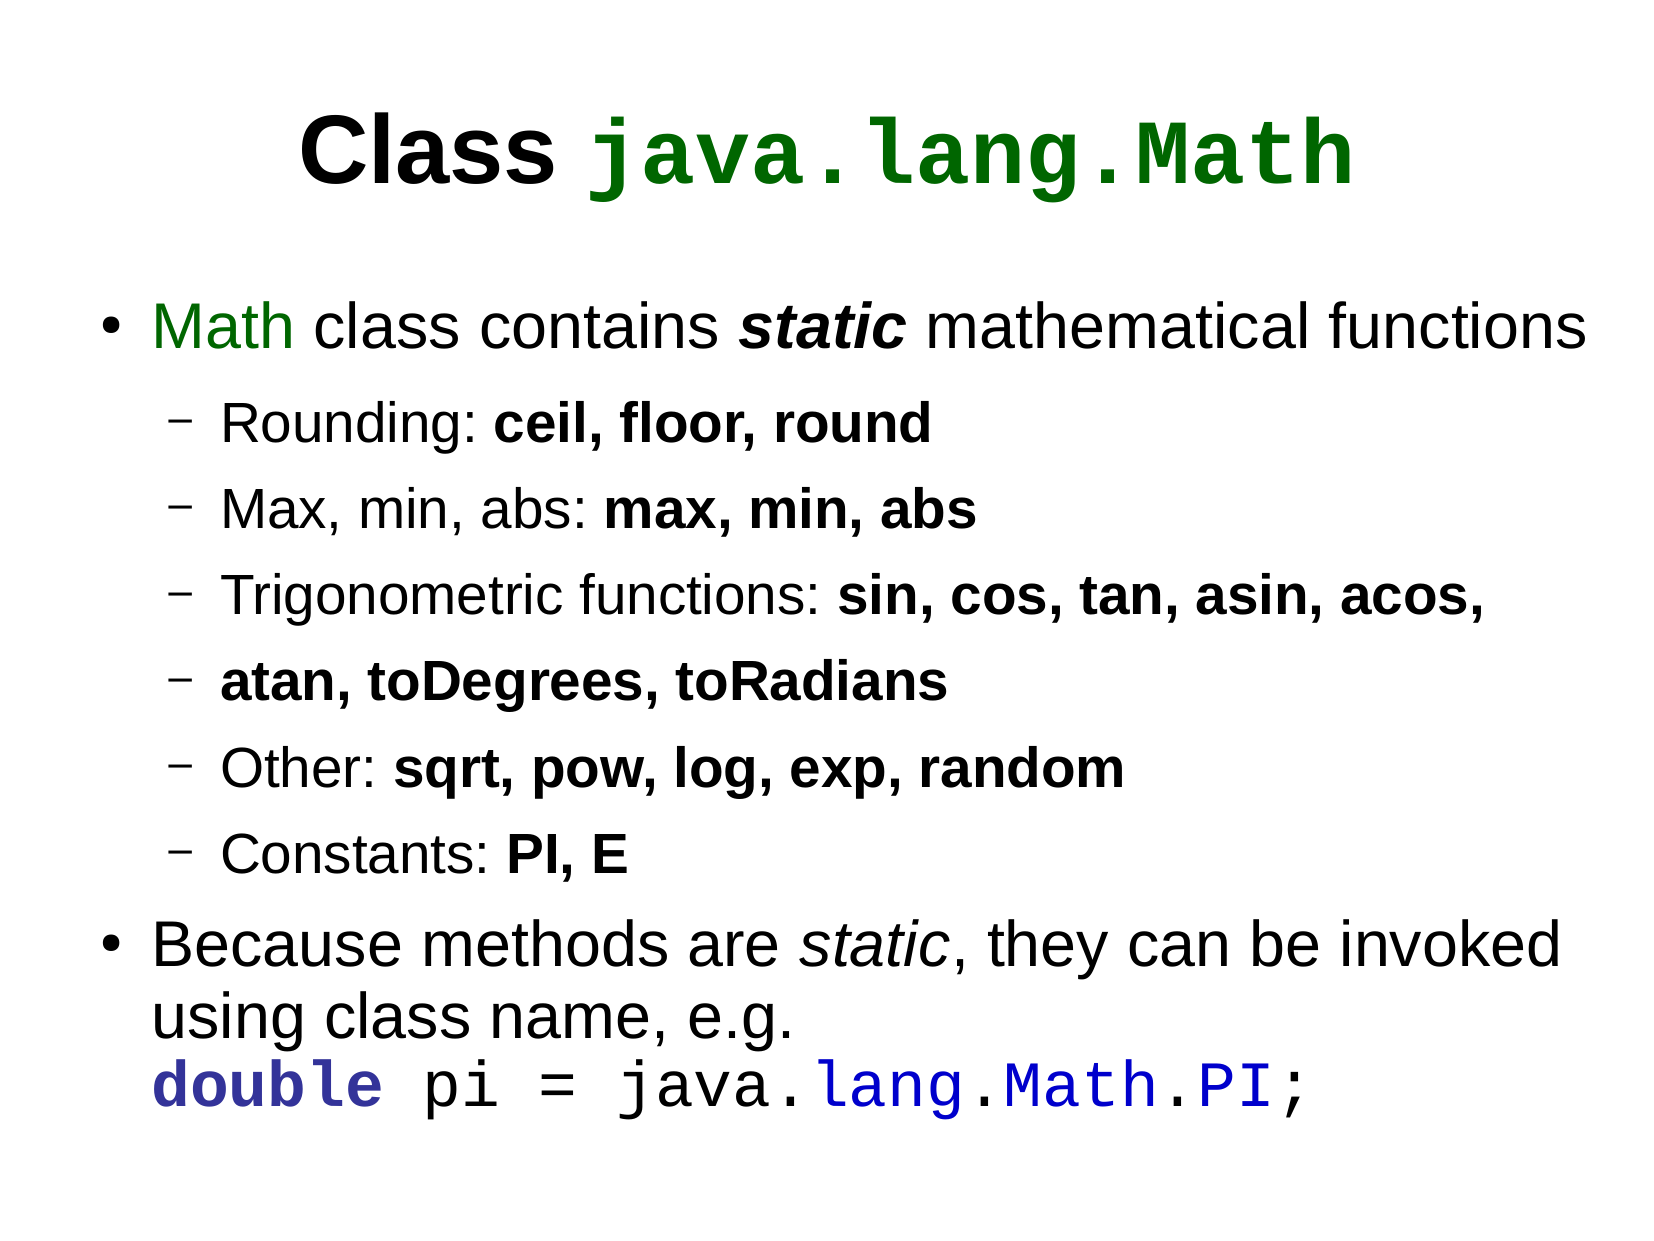

# Class java.lang.Math
Math class contains static mathematical functions
Rounding: ceil, floor, round
Max, min, abs: max, min, abs
Trigonometric functions: sin, cos, tan, asin, acos,
atan, toDegrees, toRadians
Other: sqrt, pow, log, exp, random
Constants: PI, E
Because methods are static, they can be invoked using class name, e.g.
double pi = java.lang.Math.PI;